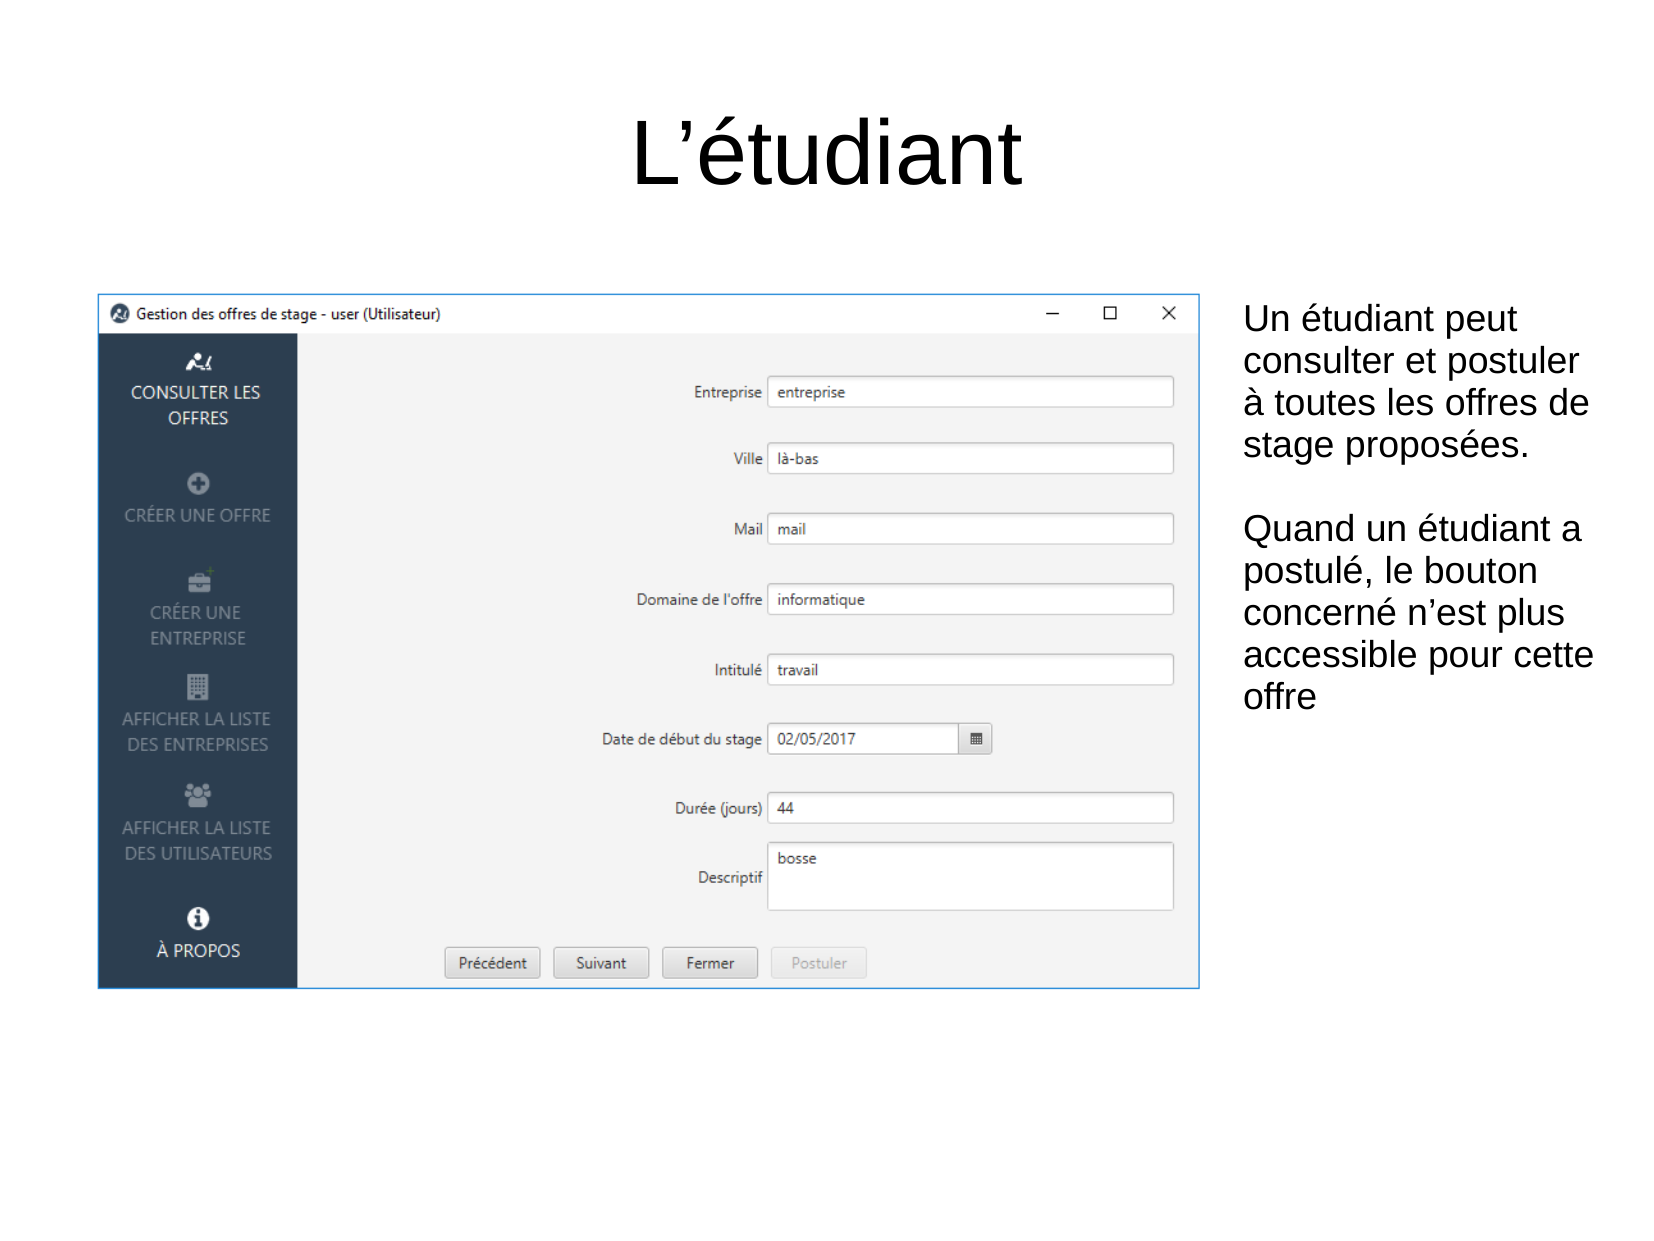

# L’étudiant
Un étudiant peut consulter et postuler à toutes les offres de stage proposées.
Quand un étudiant a postulé, le bouton concerné n’est plus accessible pour cette offre